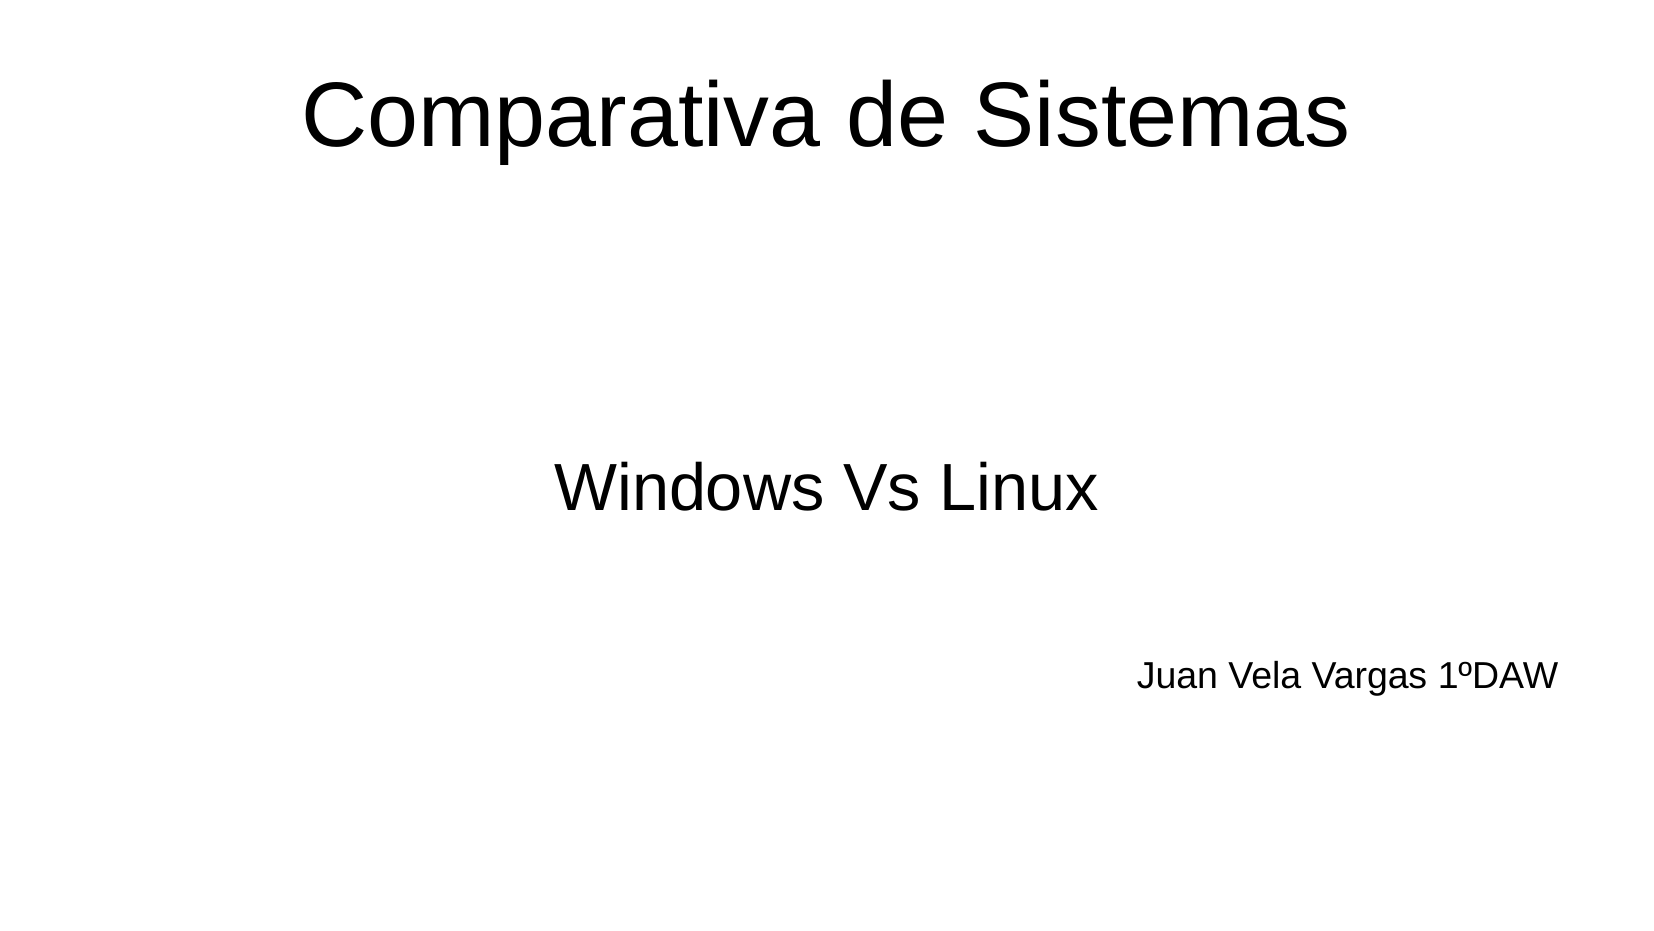

# Comparativa de Sistemas
Windows Vs Linux
Juan Vela Vargas 1ºDAW